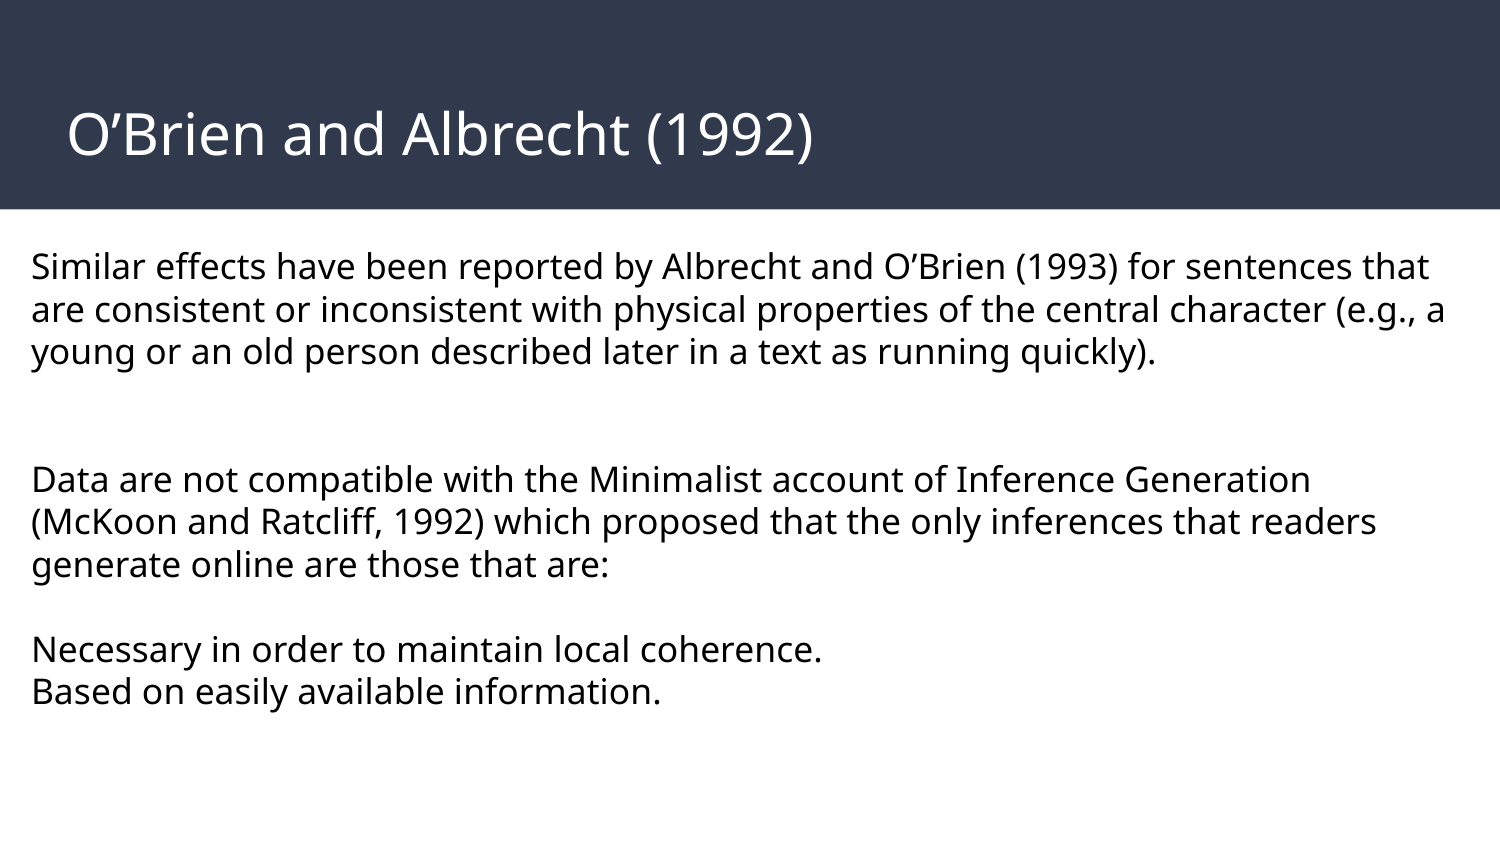

# O’Brien and Albrecht (1992)
Similar effects have been reported by Albrecht and O’Brien (1993) for sentences that are consistent or inconsistent with physical properties of the central character (e.g., a young or an old person described later in a text as running quickly).
Data are not compatible with the Minimalist account of Inference Generation (McKoon and Ratcliff, 1992) which proposed that the only inferences that readers generate online are those that are:
Necessary in order to maintain local coherence.
Based on easily available information.